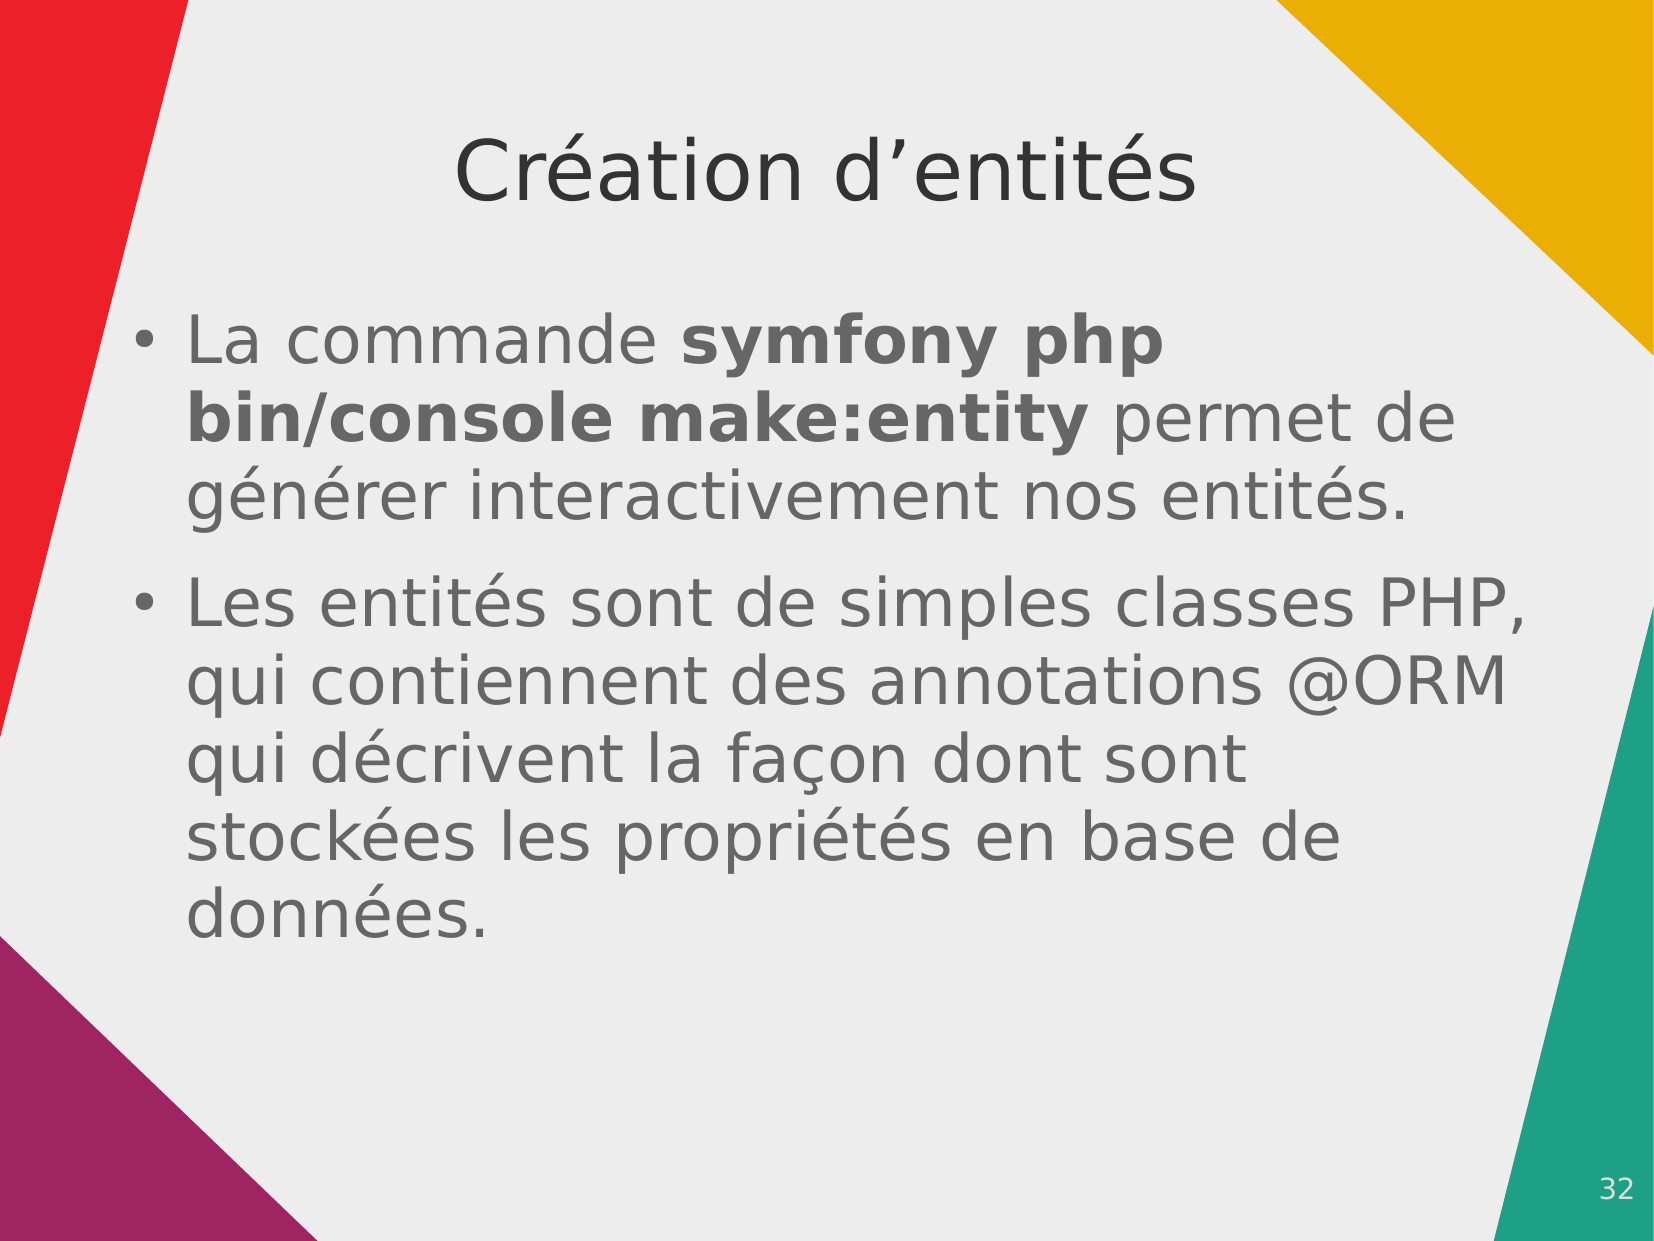

# Création d’entités
La commande symfony php bin/console make:entity permet de générer interactivement nos entités.
Les entités sont de simples classes PHP, qui contiennent des annotations @ORM qui décrivent la façon dont sont stockées les propriétés en base de données.
32